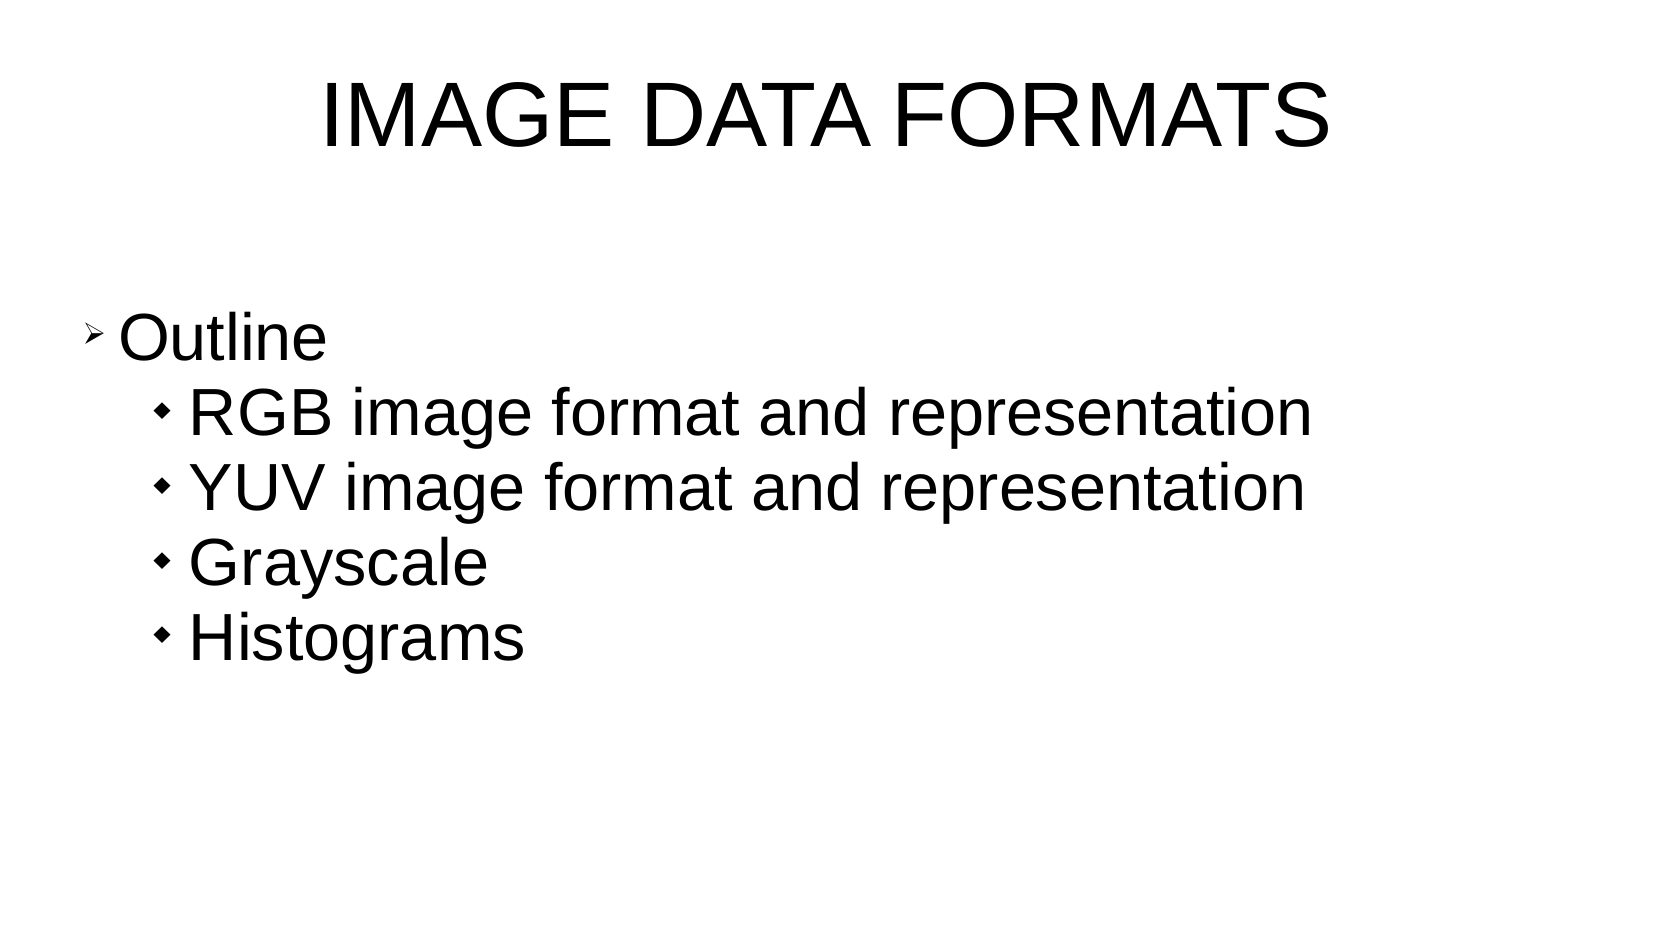

# IMAGE DATA FORMATS
Outline
RGB image format and representation
YUV image format and representation
Grayscale
Histograms